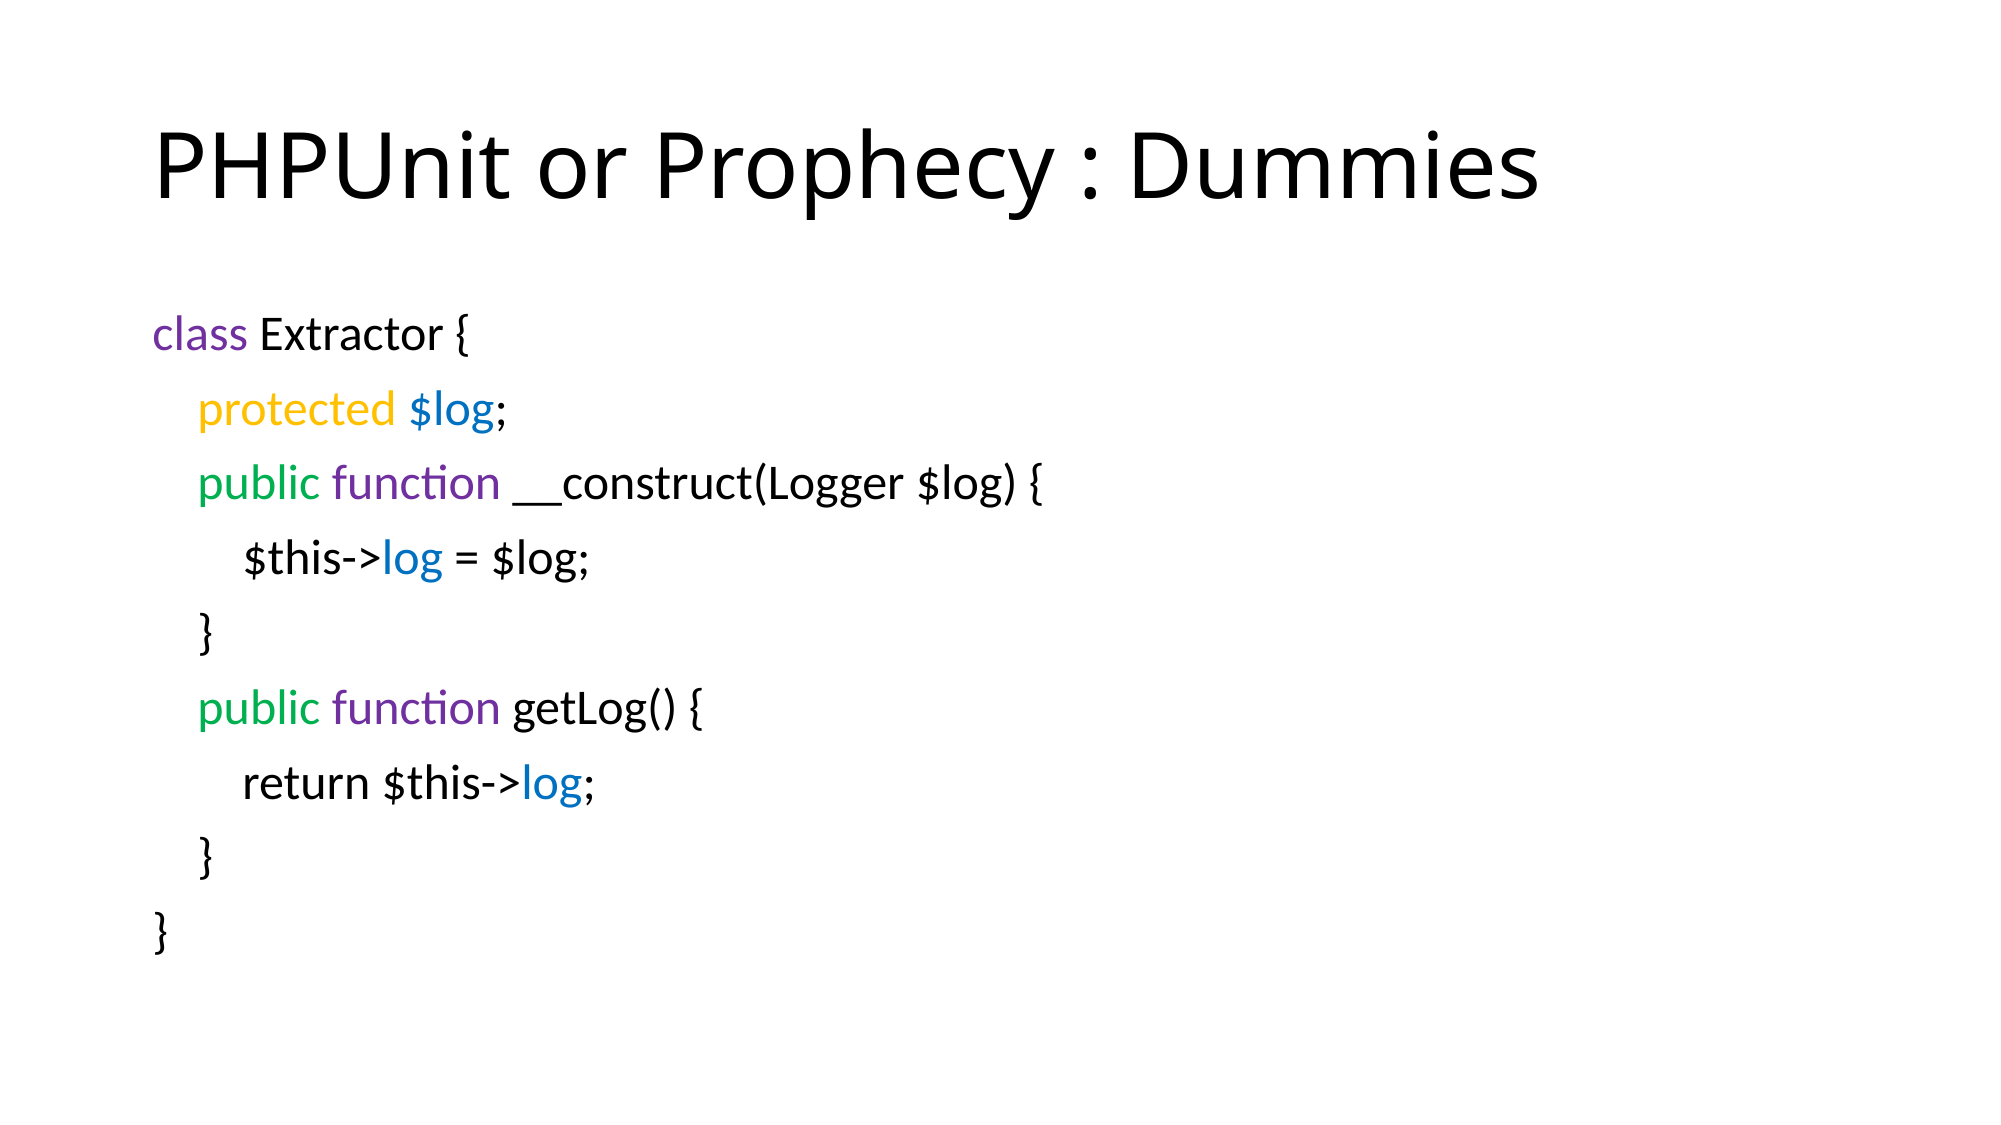

# PHPUnit or Prophecy : Dummies
class Extractor {
 protected $log;
 public function __construct(Logger $log) {
 $this->log = $log;
 }
 public function getLog() {
 return $this->log;
 }
}